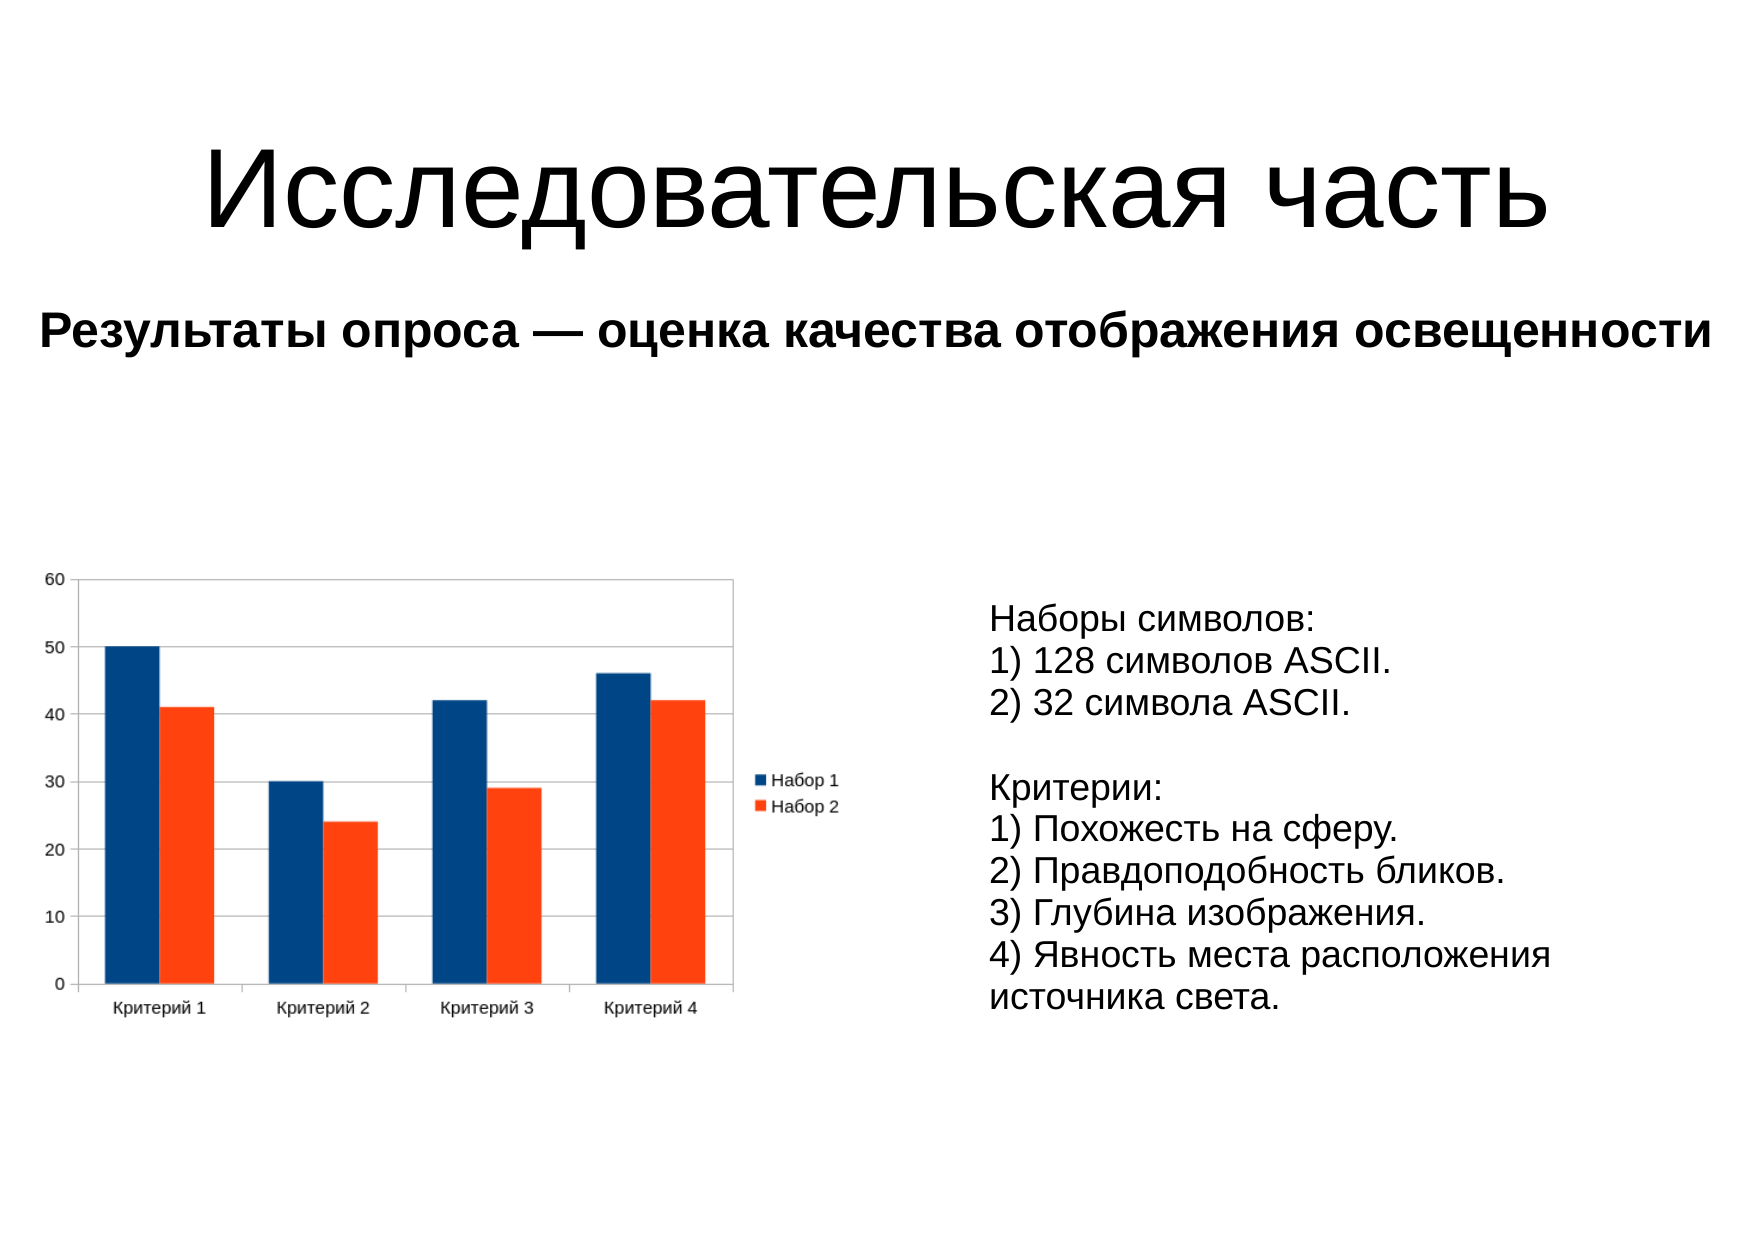

# Исследовательская часть
Результаты опроса — оценка качества отображения освещенности
Наборы символов:
1) 128 символов ASCII.
2) 32 символа ASCII.
Критерии:
1) Похожесть на сферу.
2) Правдоподобность бликов.
3) Глубина изображения.
4) Явность места расположения источника света.